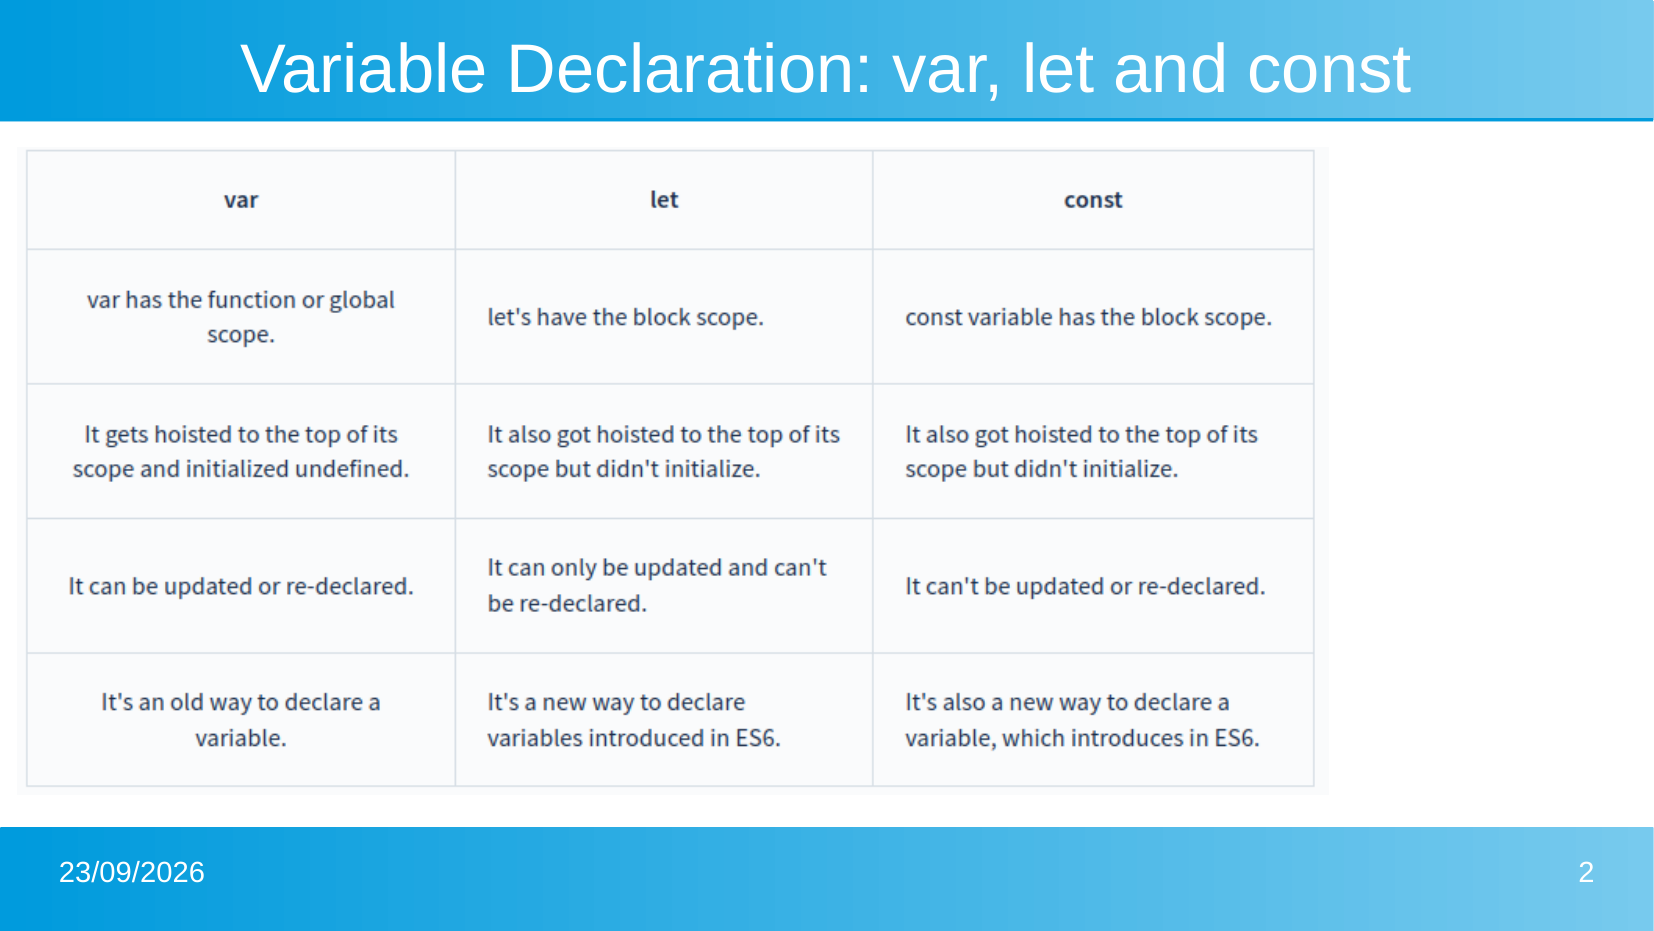

# Variable Declaration: var, let and const
2